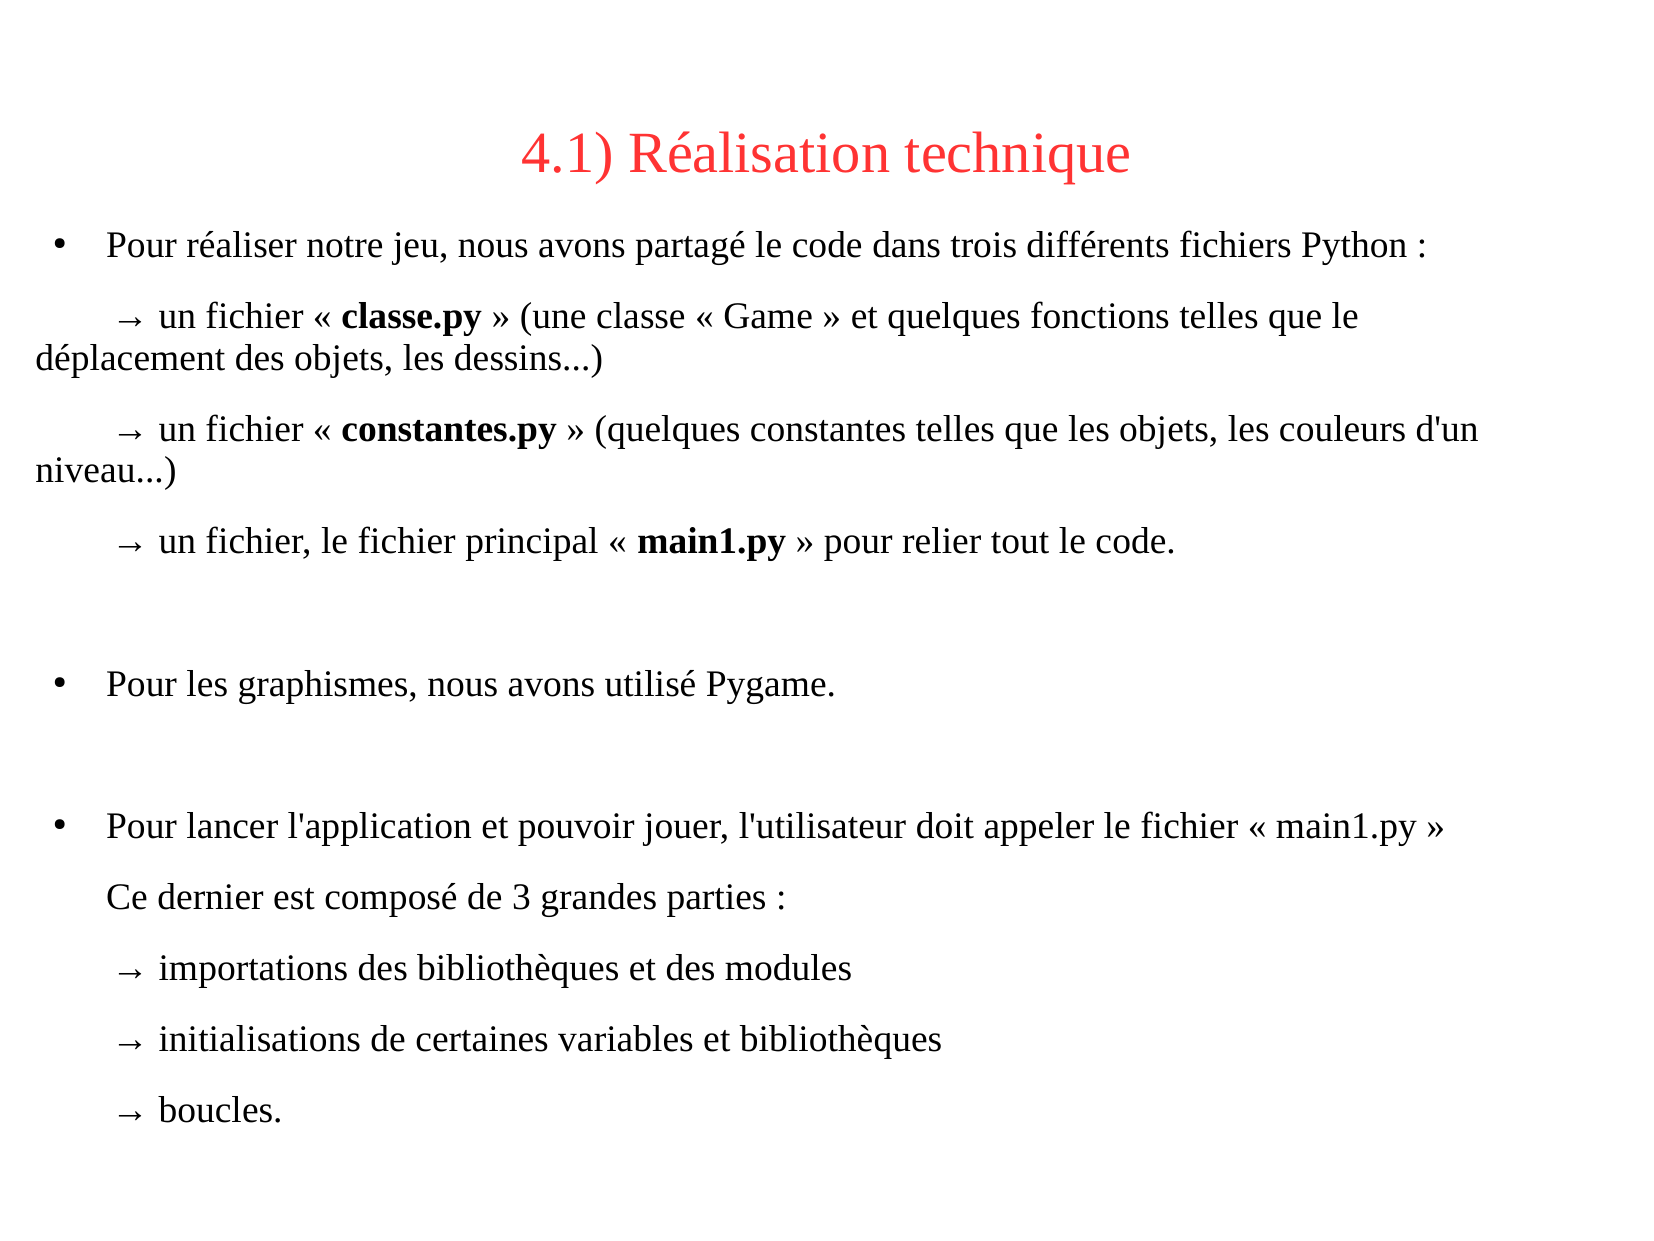

# 4.1) Réalisation technique
Pour réaliser notre jeu, nous avons partagé le code dans trois différents fichiers Python :
 → un fichier « classe.py » (une classe « Game » et quelques fonctions telles que le déplacement des objets, les dessins...)
 → un fichier « constantes.py » (quelques constantes telles que les objets, les couleurs d'un niveau...)
 → un fichier, le fichier principal « main1.py » pour relier tout le code.
Pour les graphismes, nous avons utilisé Pygame.
Pour lancer l'application et pouvoir jouer, l'utilisateur doit appeler le fichier « main1.py »
Ce dernier est composé de 3 grandes parties :
 → importations des bibliothèques et des modules
 → initialisations de certaines variables et bibliothèques
 → boucles.